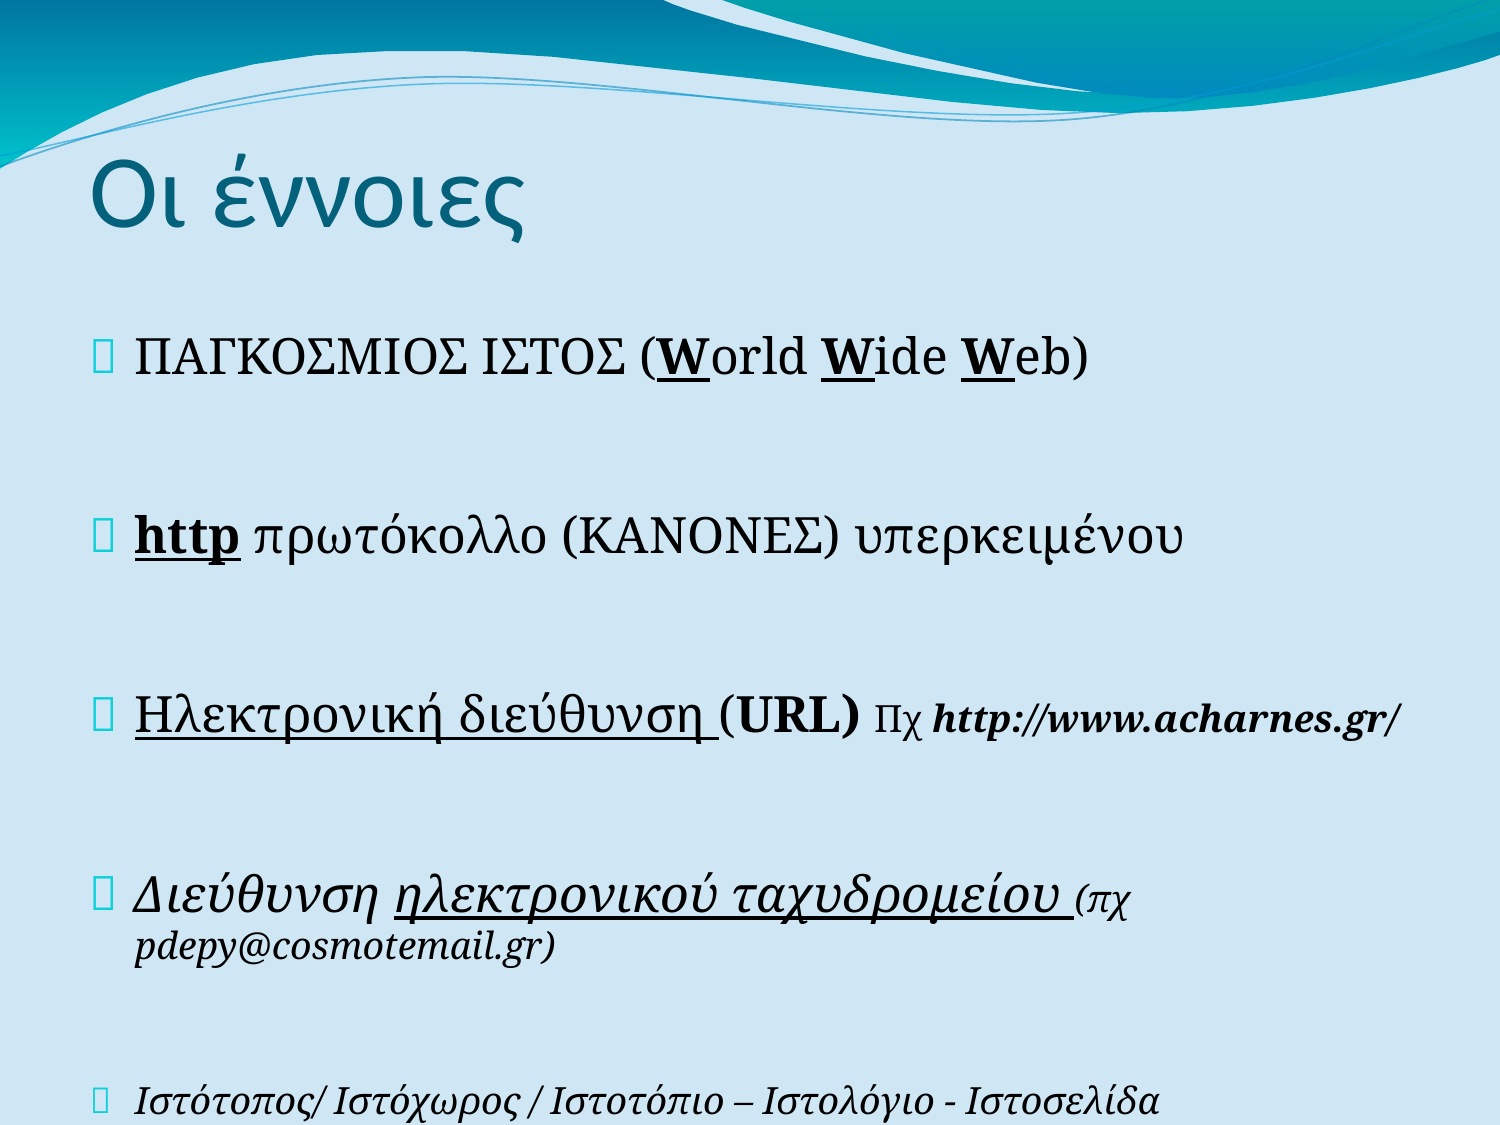

# Οι έννοιες
ΠΑΓΚΟΣΜΙΟΣ ΙΣΤΟΣ (World Wide Web)
http πρωτόκολλο (KANONEΣ) υπερκειμένου
Ηλεκτρονική διεύθυνση (URL) Πχ http://www.acharnes.gr/
Διεύθυνση ηλεκτρονικού ταχυδρομείου (πχ pdepy@cosmotemail.gr)
Ιστότοπος/ Ιστόχωρος / Ιστοτόπιο – Ιστολόγιο - Ιστοσελίδα
ΚΥΒΕΡΝΟΧΩΡΟΣ - κυβερνοασφάλεια